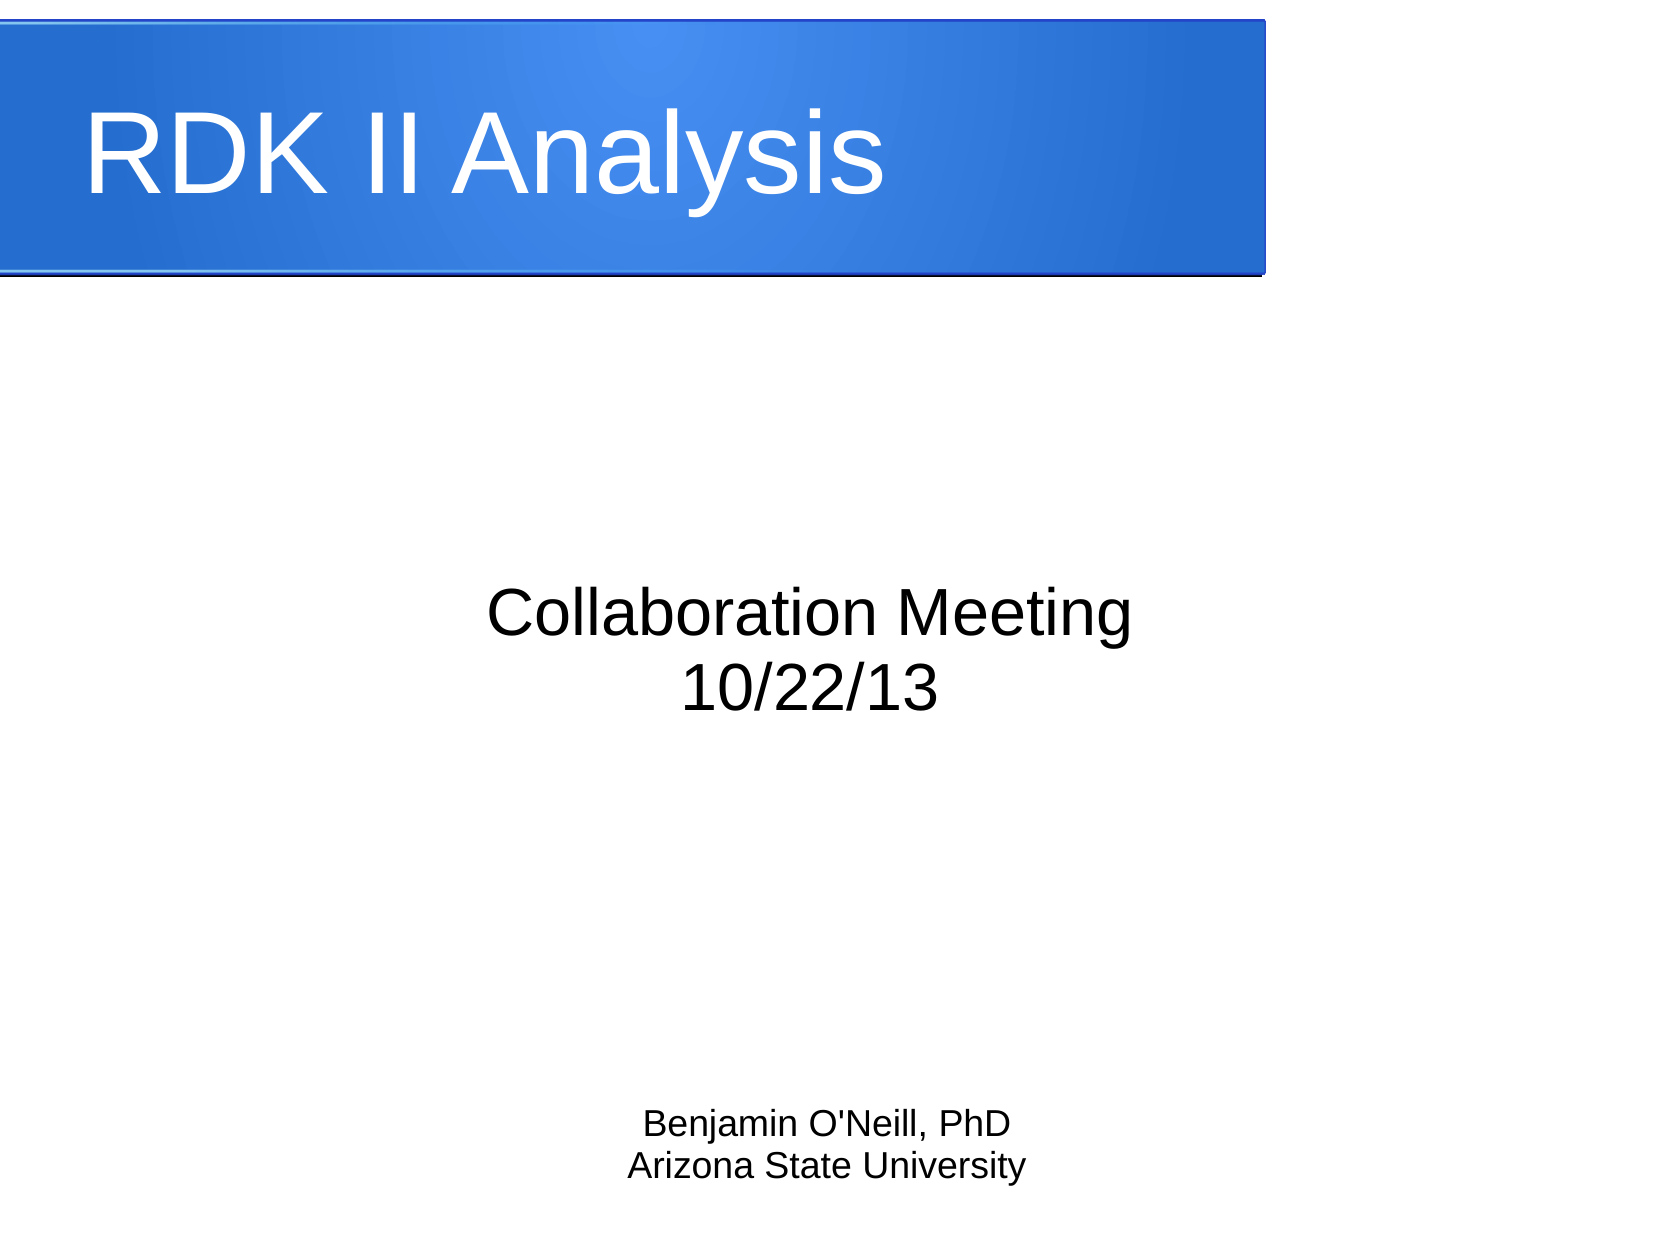

# RDK II Analysis
Collaboration Meeting
10/22/13
Benjamin O'Neill, PhD
Arizona State University